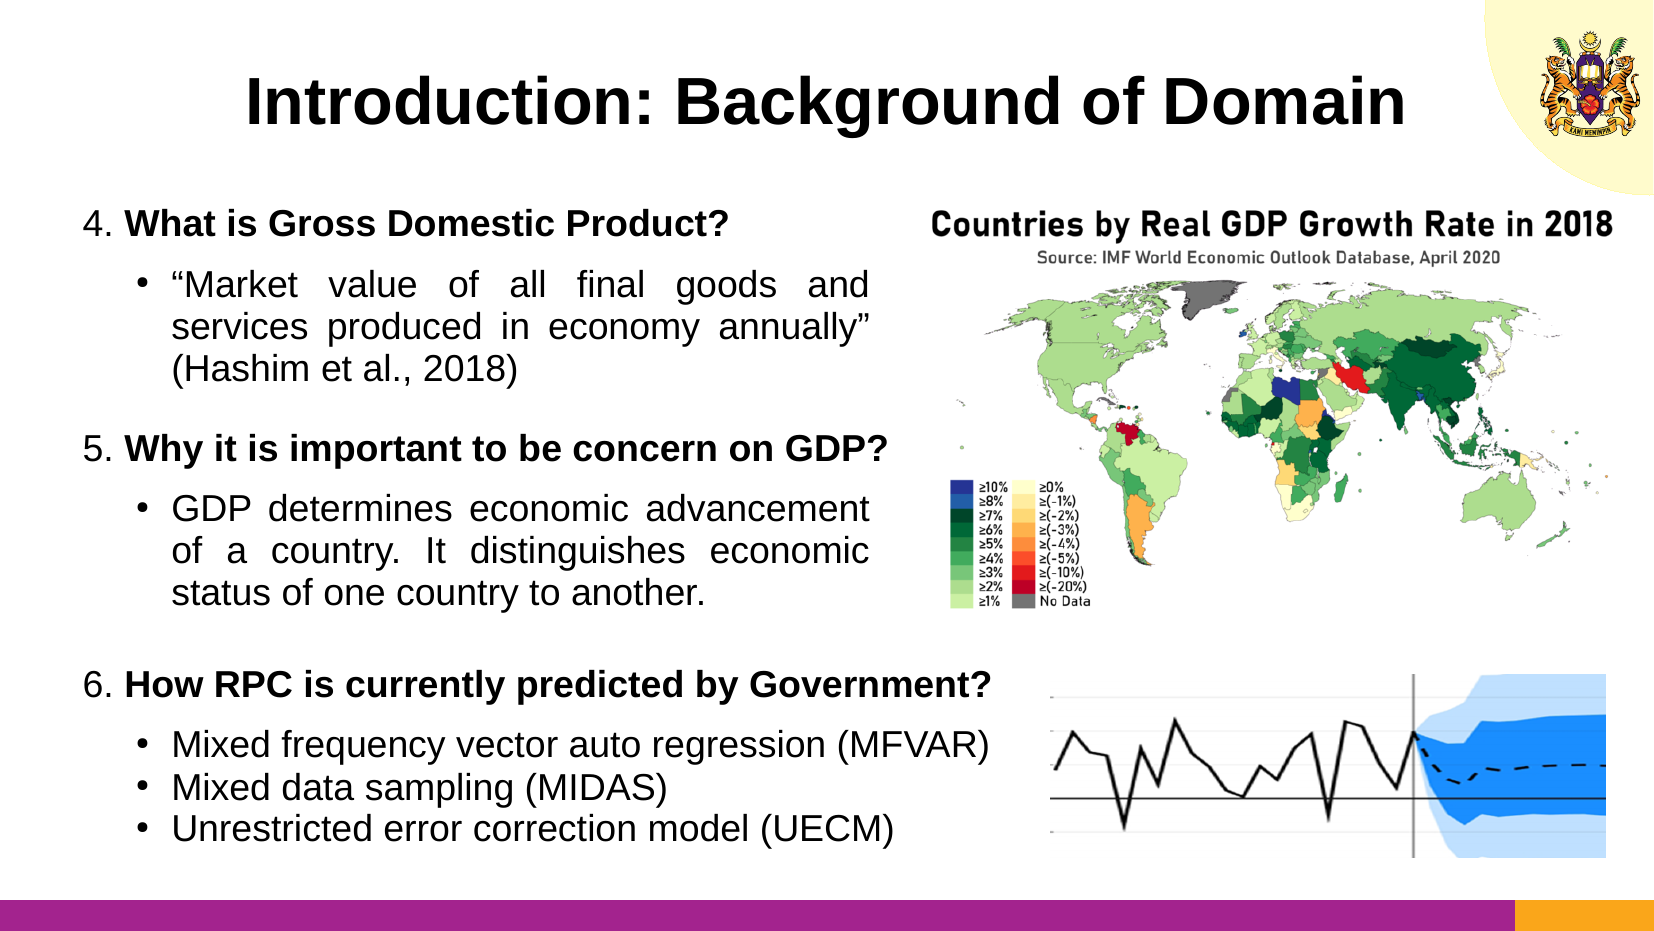

Introduction: Background of Domain
4. What is Gross Domestic Product?
“Market value of all final goods and services produced in economy annually” (Hashim et al., 2018)
5. Why it is important to be concern on GDP?
GDP determines economic advancement of a country. It distinguishes economic status of one country to another.
6. How RPC is currently predicted by Government?
Mixed frequency vector auto regression (MFVAR)
Mixed data sampling (MIDAS)
Unrestricted error correction model (UECM)